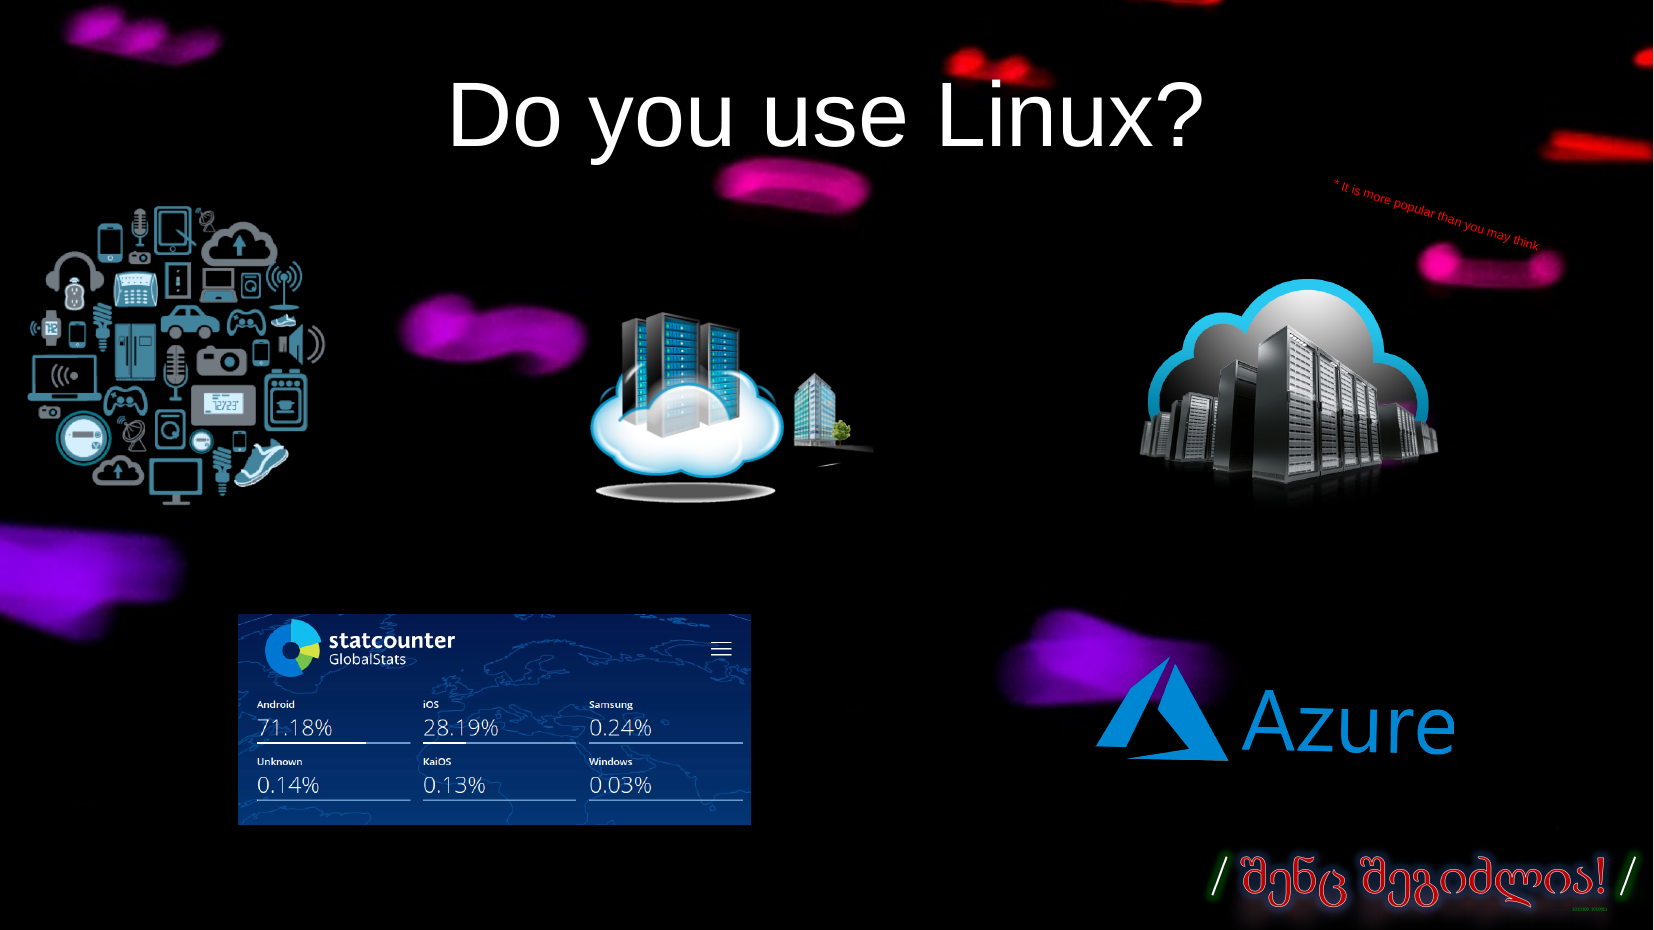

# Do you use Linux?
* It is more popular than you may think